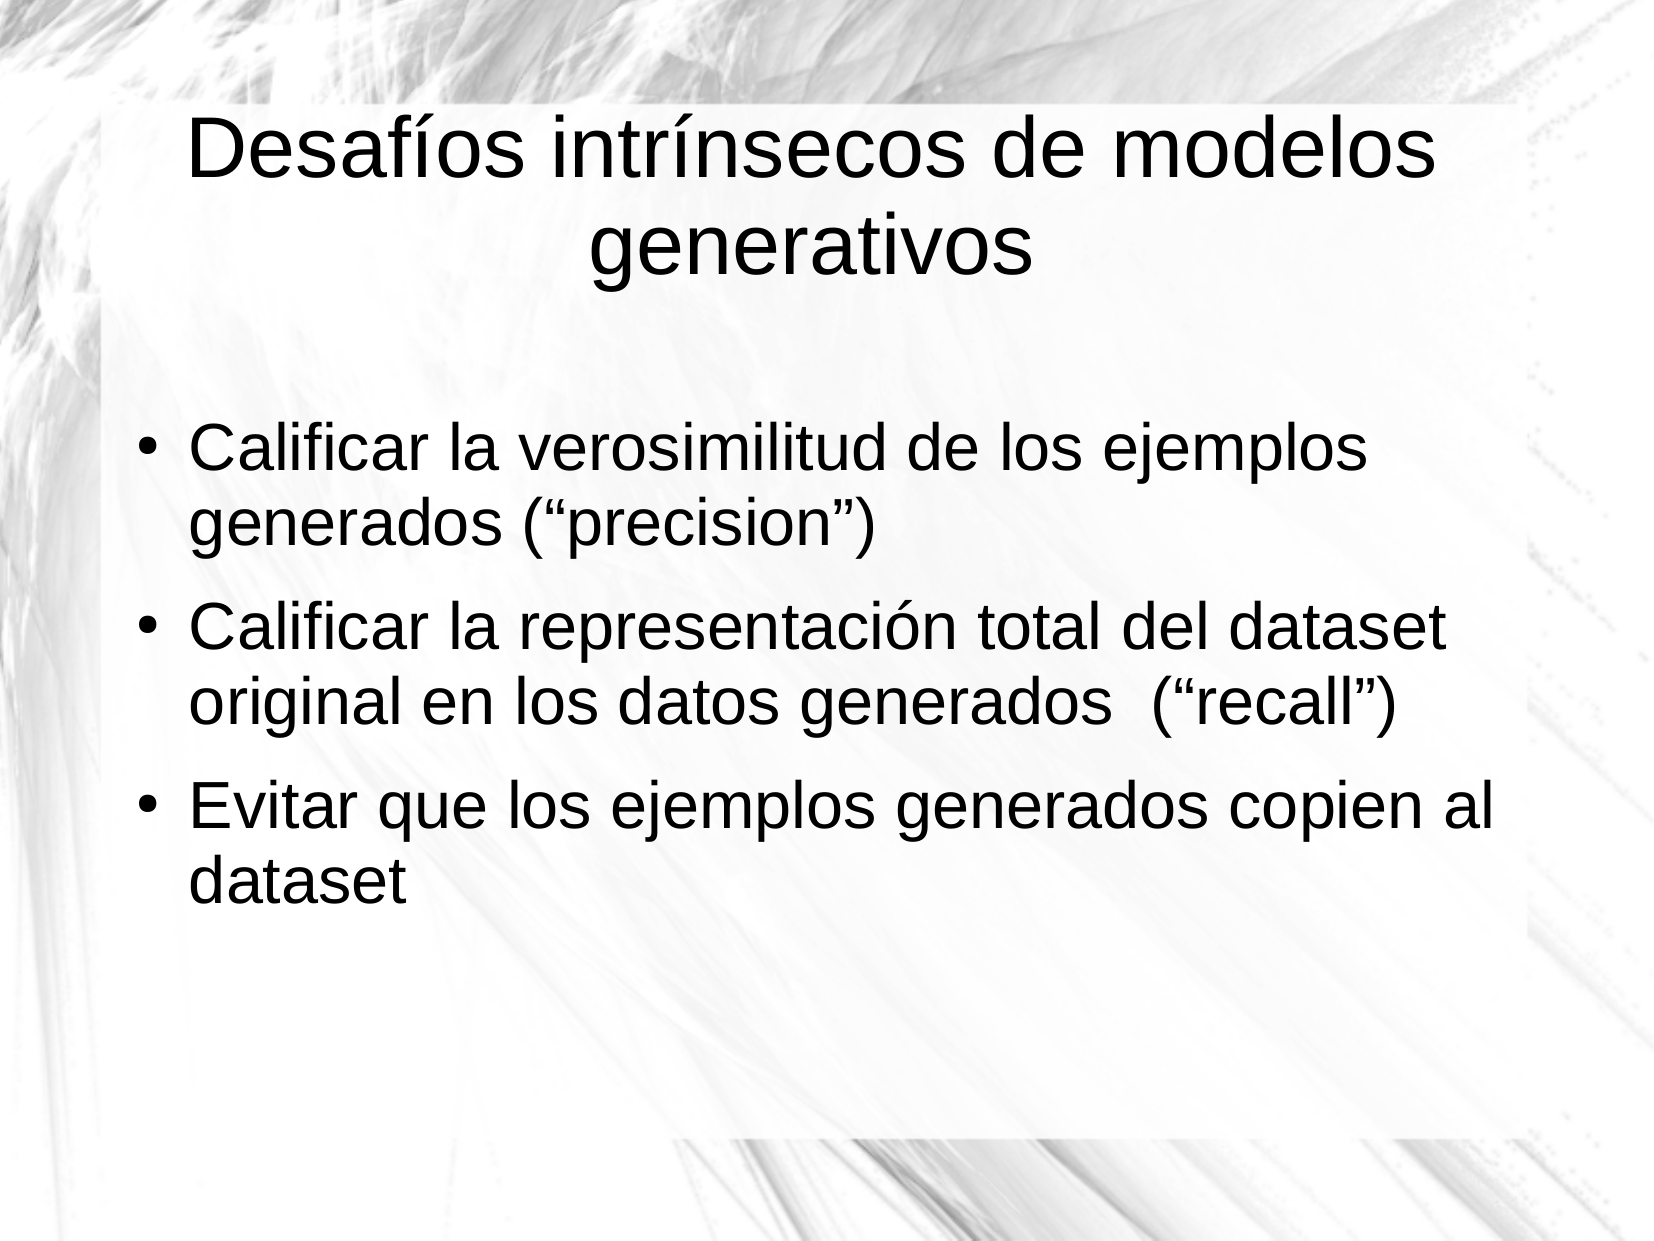

# Desafíos intrínsecos de modelos generativos
Calificar la verosimilitud de los ejemplos generados (“precision”)
Calificar la representación total del dataset original en los datos generados (“recall”)
Evitar que los ejemplos generados copien al dataset